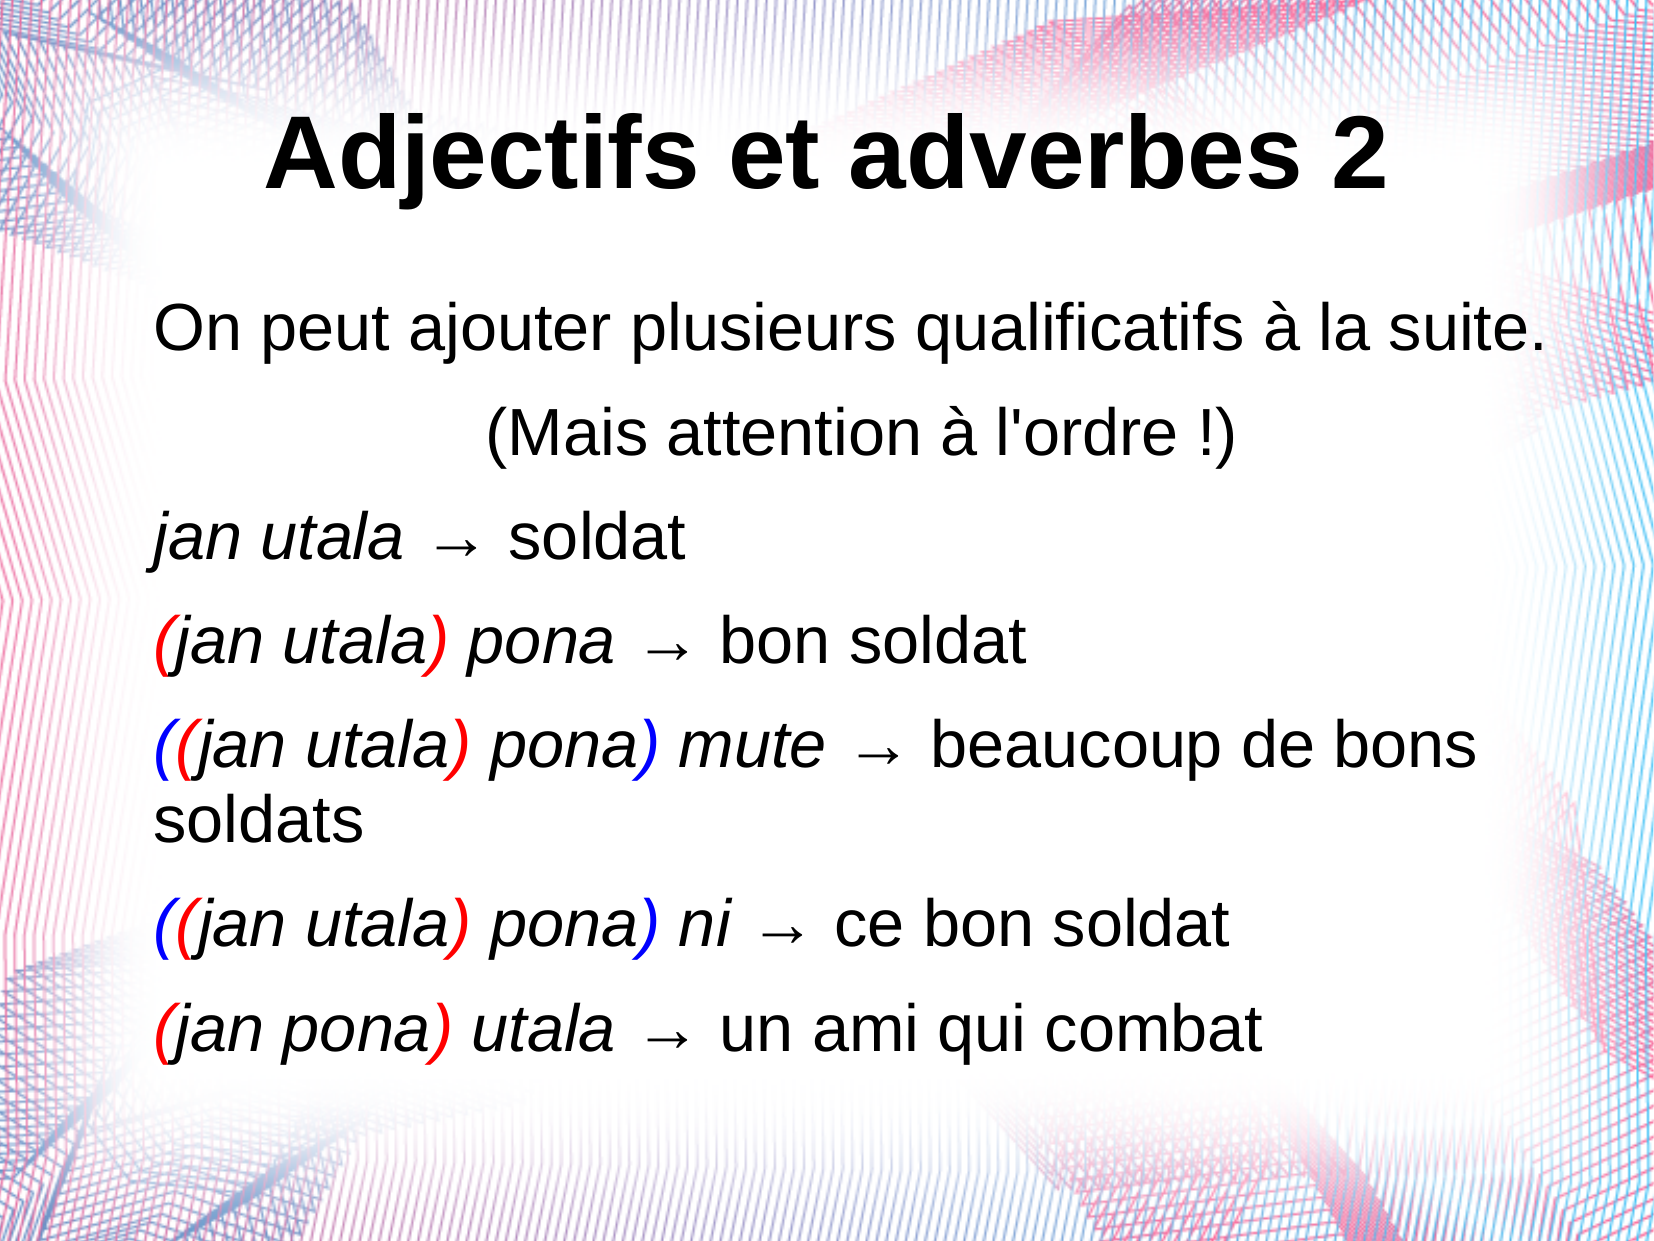

# Adjectifs et adverbes 2
On peut ajouter plusieurs qualificatifs à la suite.
(Mais attention à l'ordre !)
jan utala → soldat
(jan utala) pona → bon soldat
((jan utala) pona) mute → beaucoup de bons soldats
((jan utala) pona) ni → ce bon soldat
(jan pona) utala → un ami qui combat